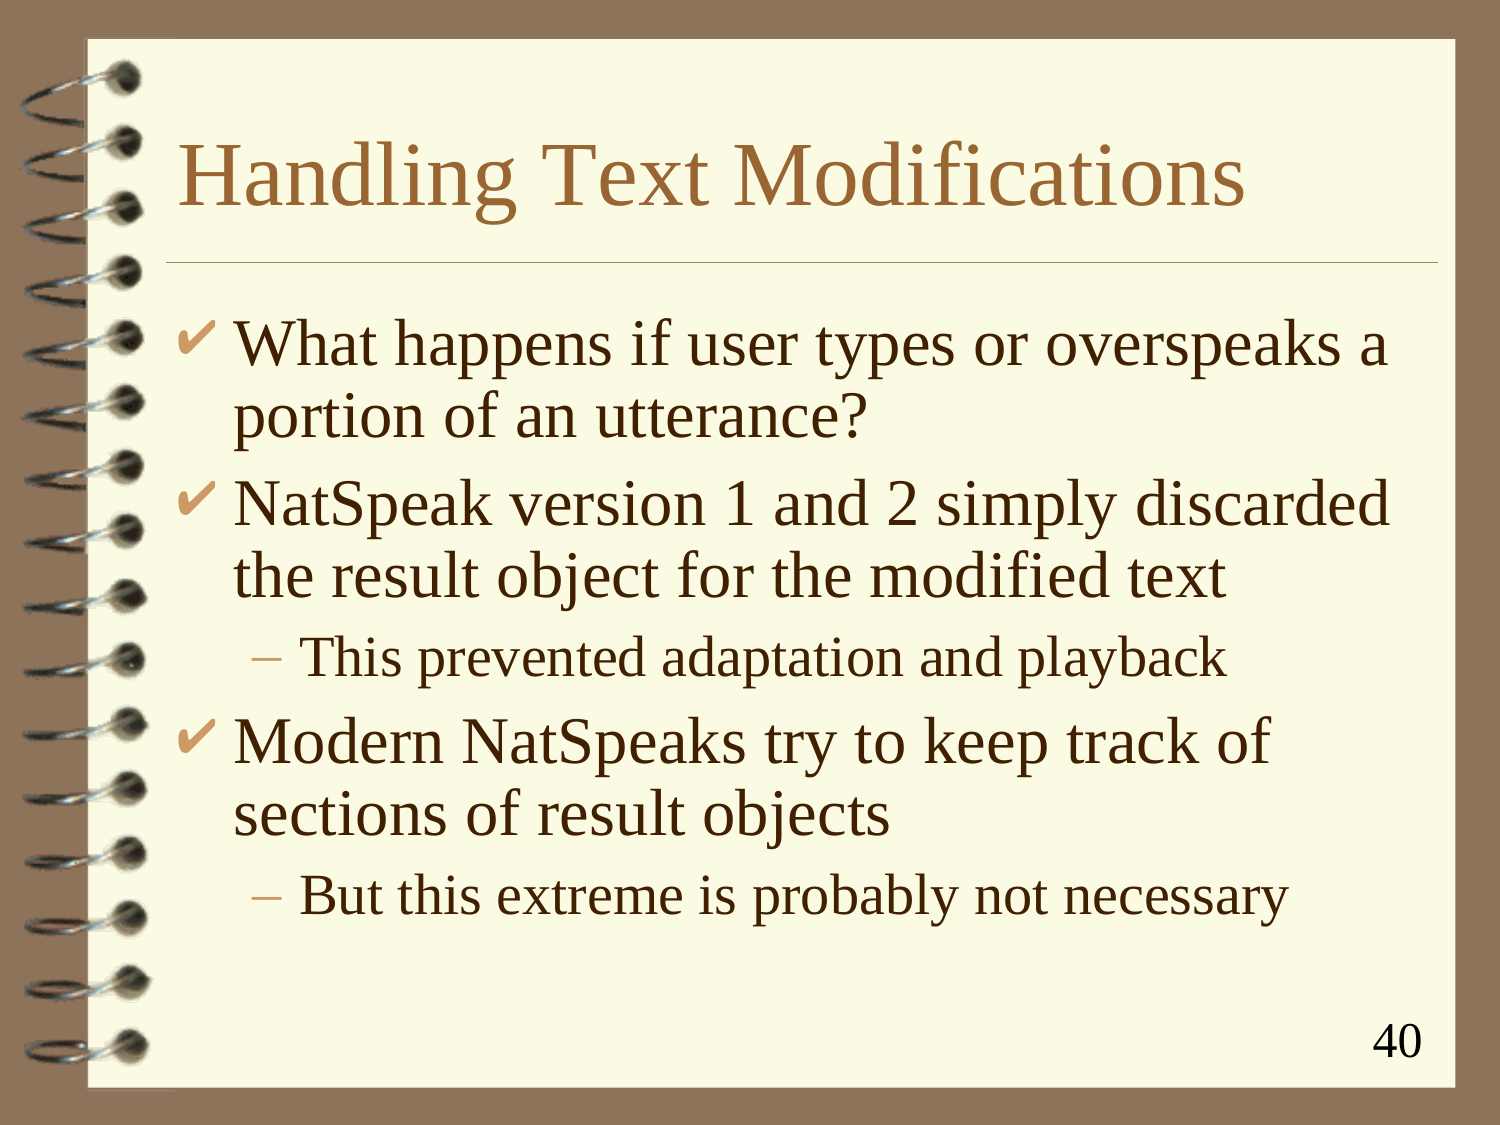

# Handling Text Modifications
What happens if user types or overspeaks a portion of an utterance?
NatSpeak version 1 and 2 simply discarded the result object for the modified text
This prevented adaptation and playback
Modern NatSpeaks try to keep track of sections of result objects
But this extreme is probably not necessary
40